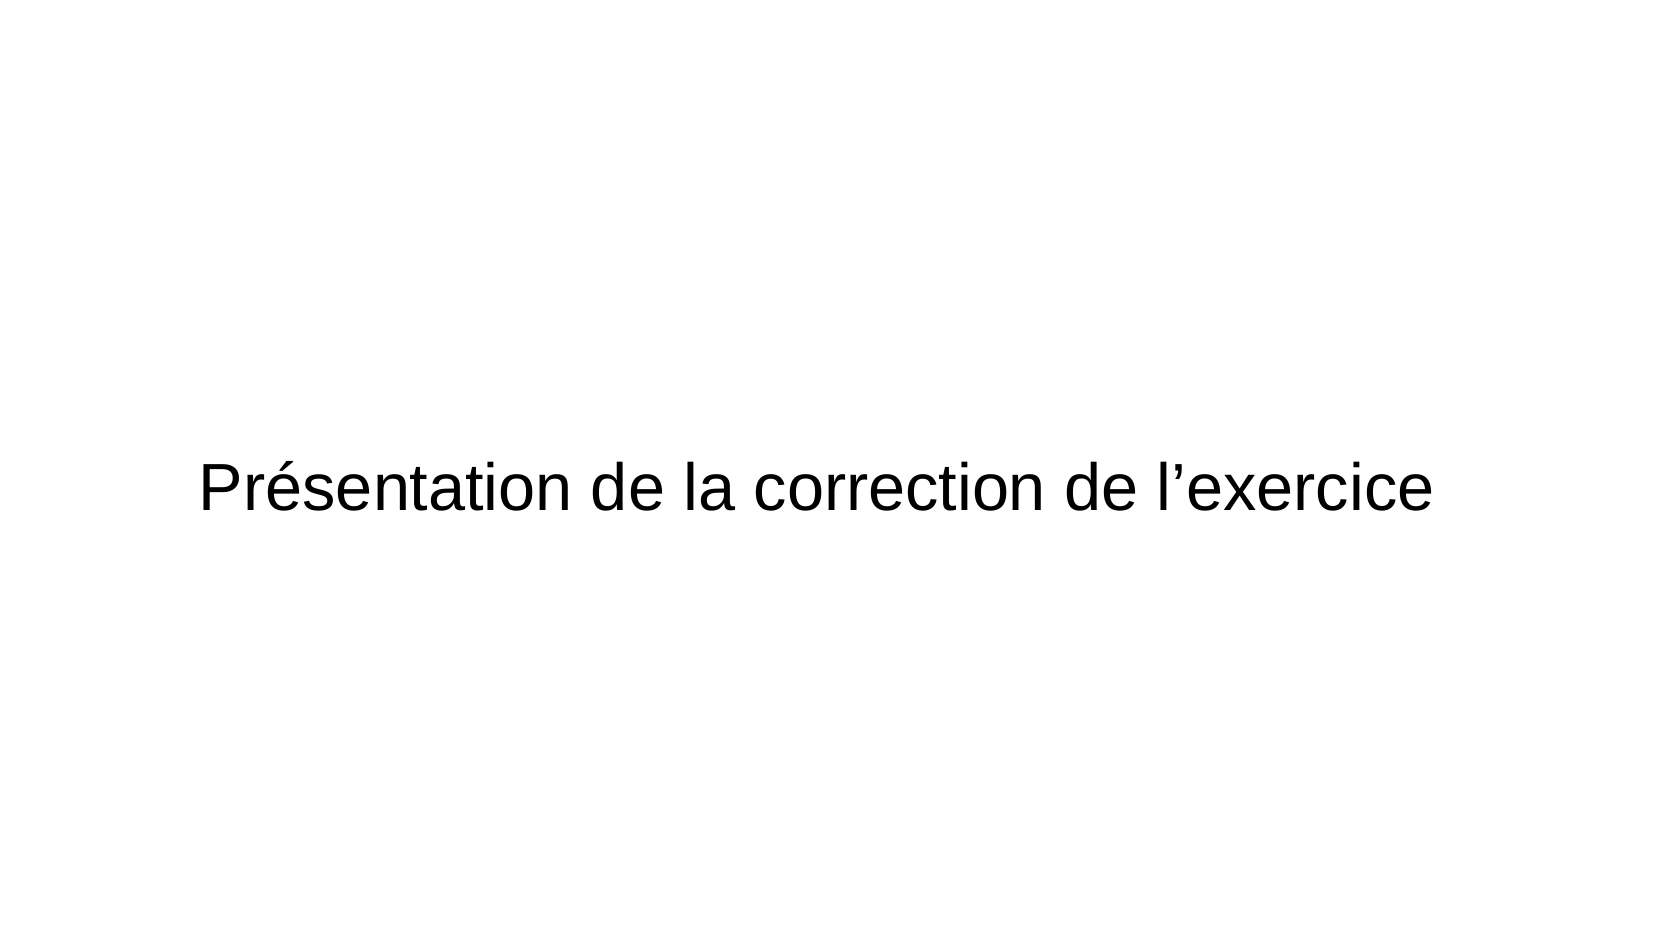

# Présentation de la correction de l’exercice